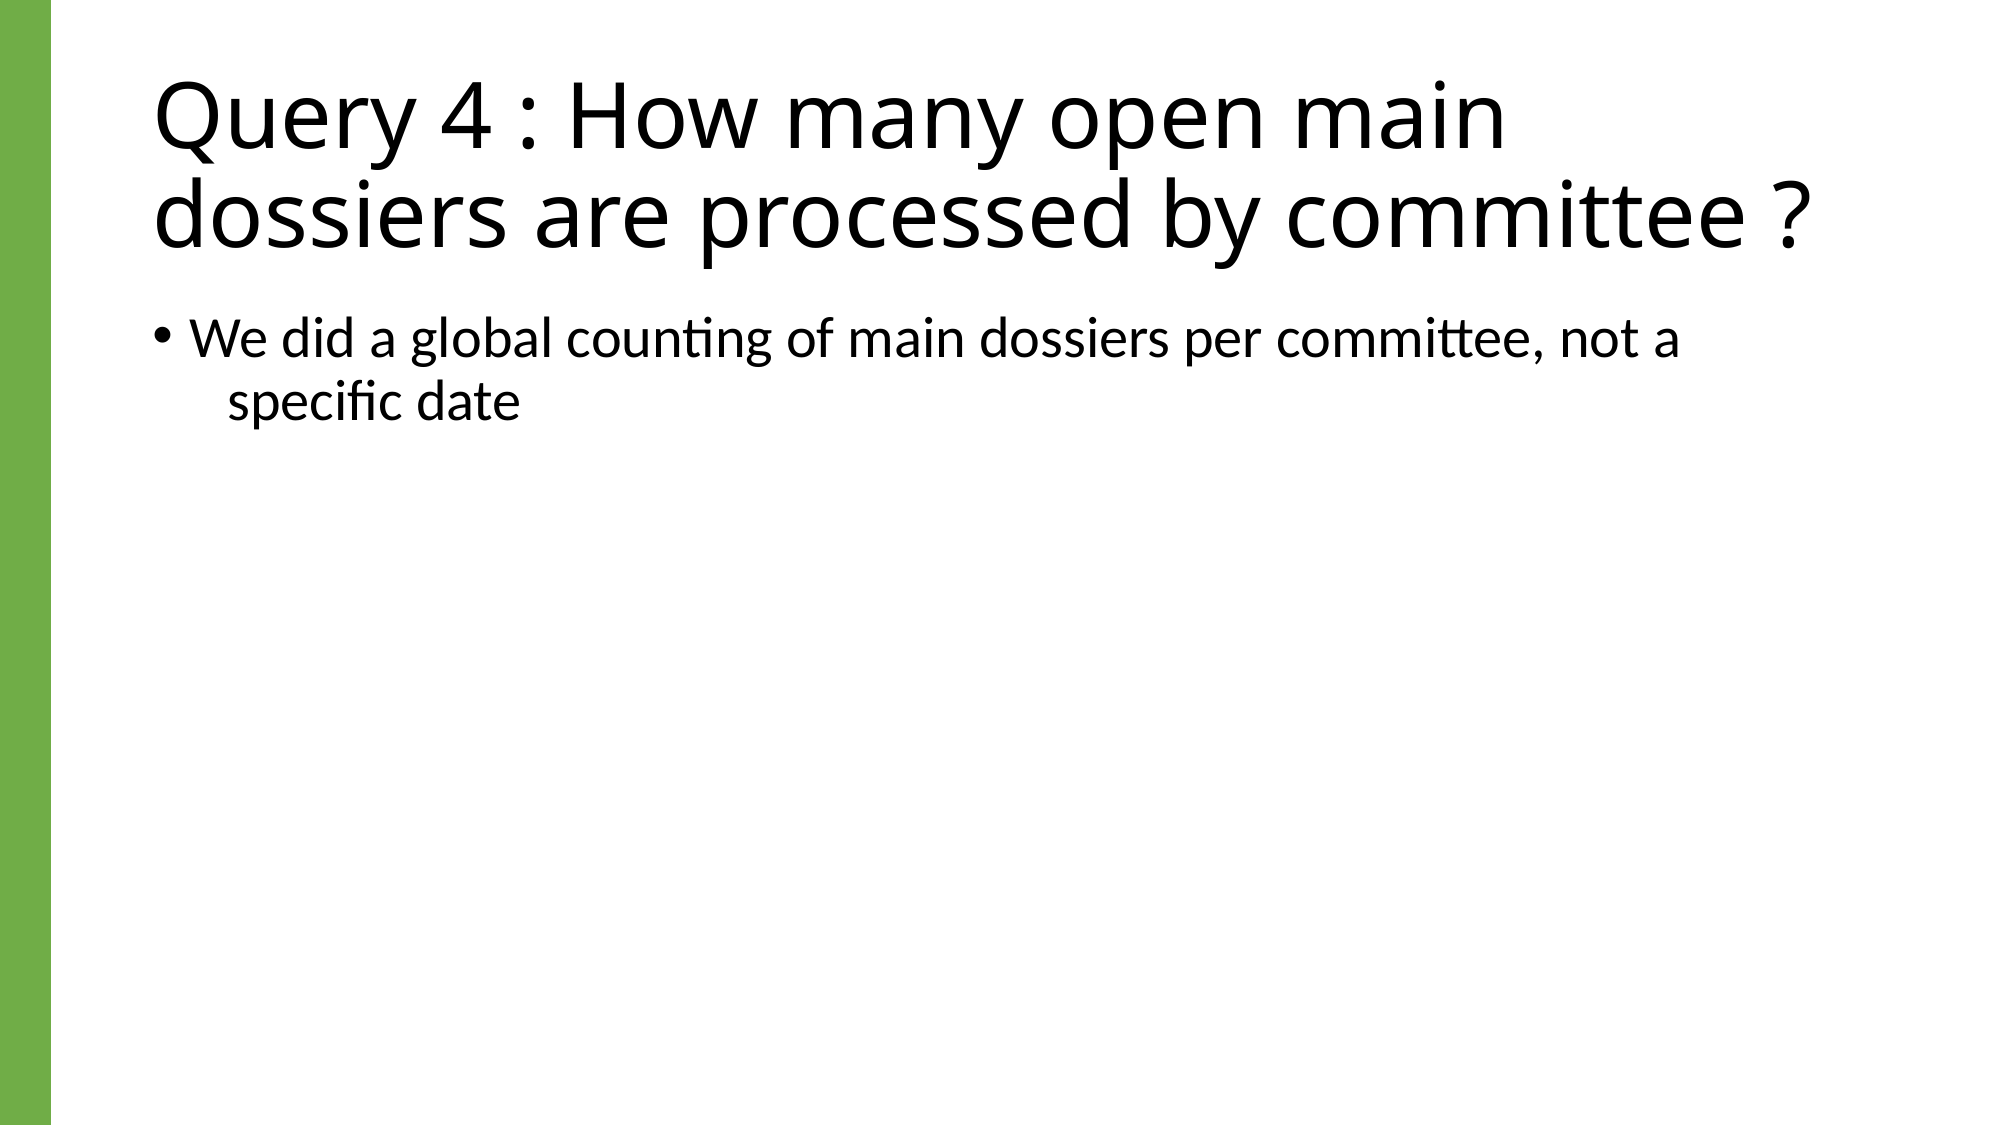

# Query 4 : How many open main dossiers are processed by committee ?
We did a global counting of main dossiers per committee, not a specific date